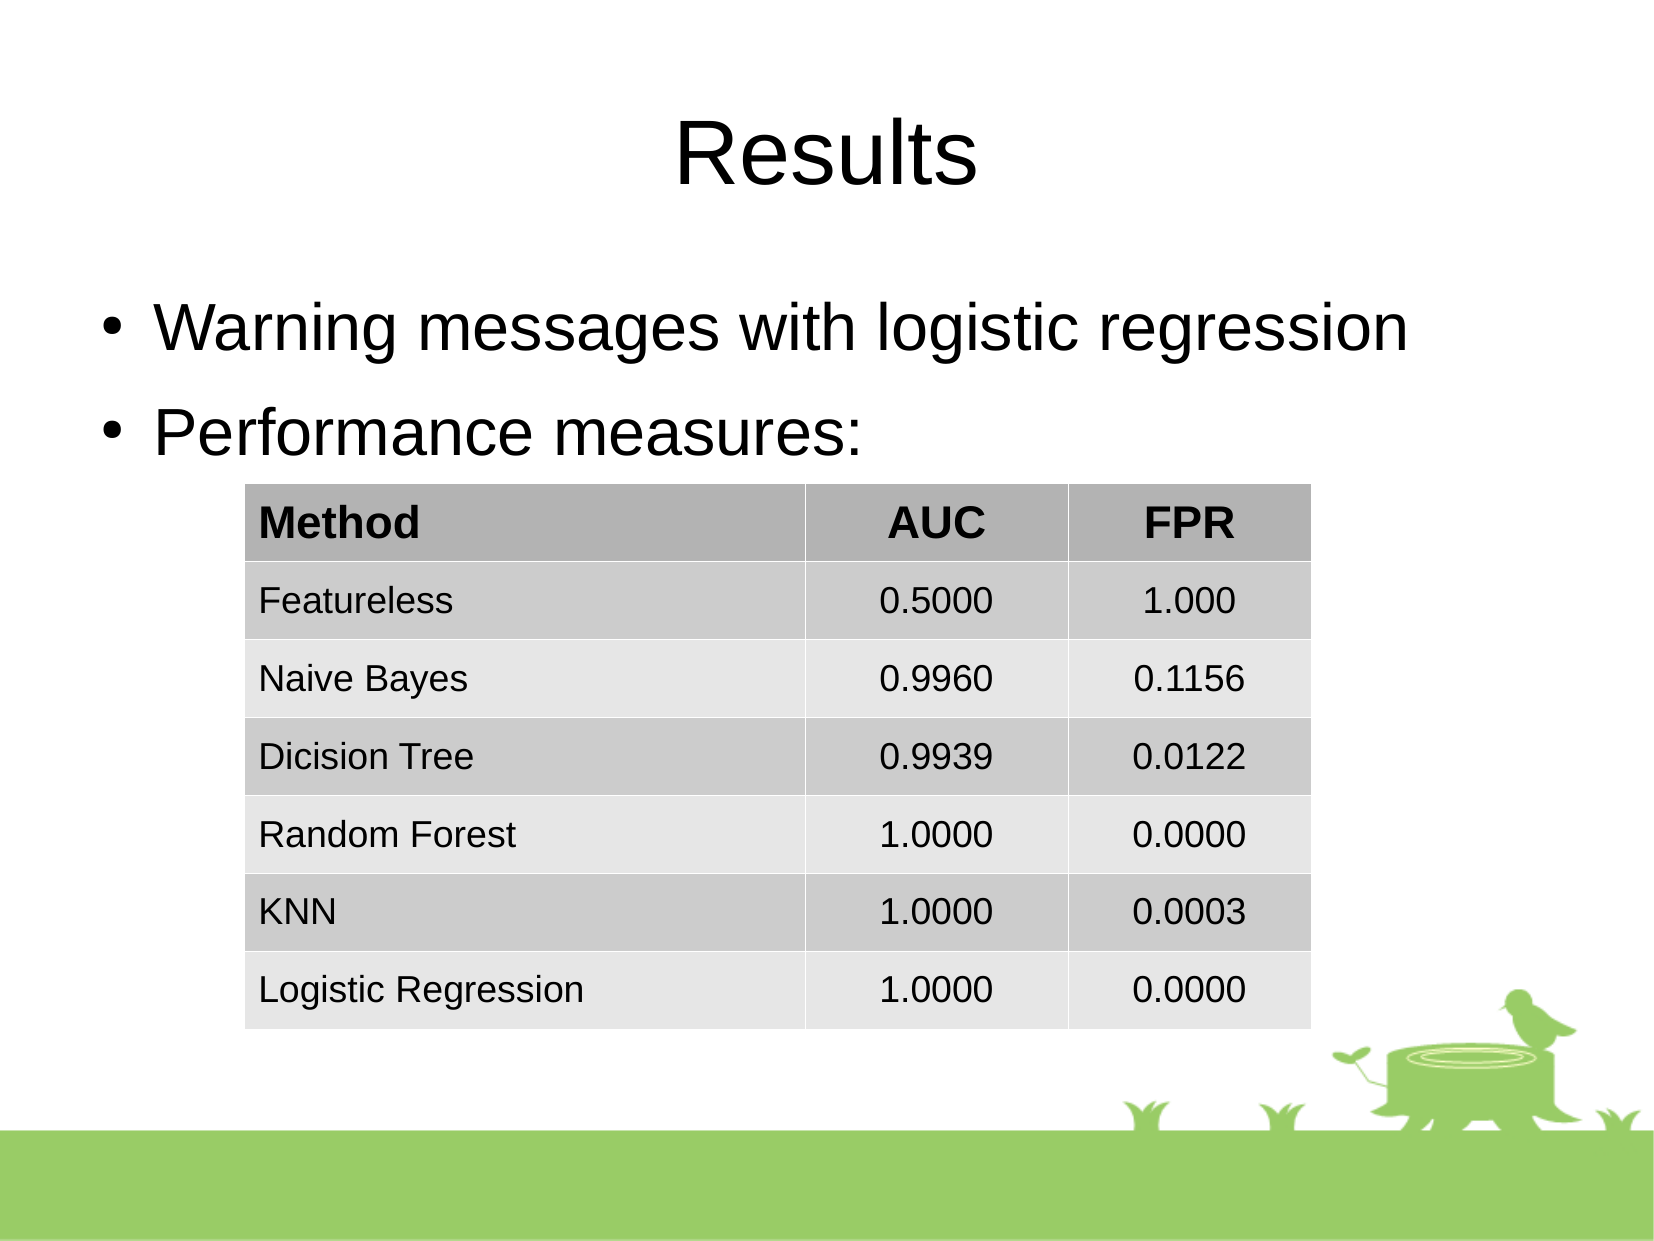

# Results
Warning messages with logistic regression
Performance measures:
| Method | AUC | FPR |
| --- | --- | --- |
| Featureless | 0.5000 | 1.000 |
| Naive Bayes | 0.9960 | 0.1156 |
| Dicision Tree | 0.9939 | 0.0122 |
| Random Forest | 1.0000 | 0.0000 |
| KNN | 1.0000 | 0.0003 |
| Logistic Regression | 1.0000 | 0.0000 |